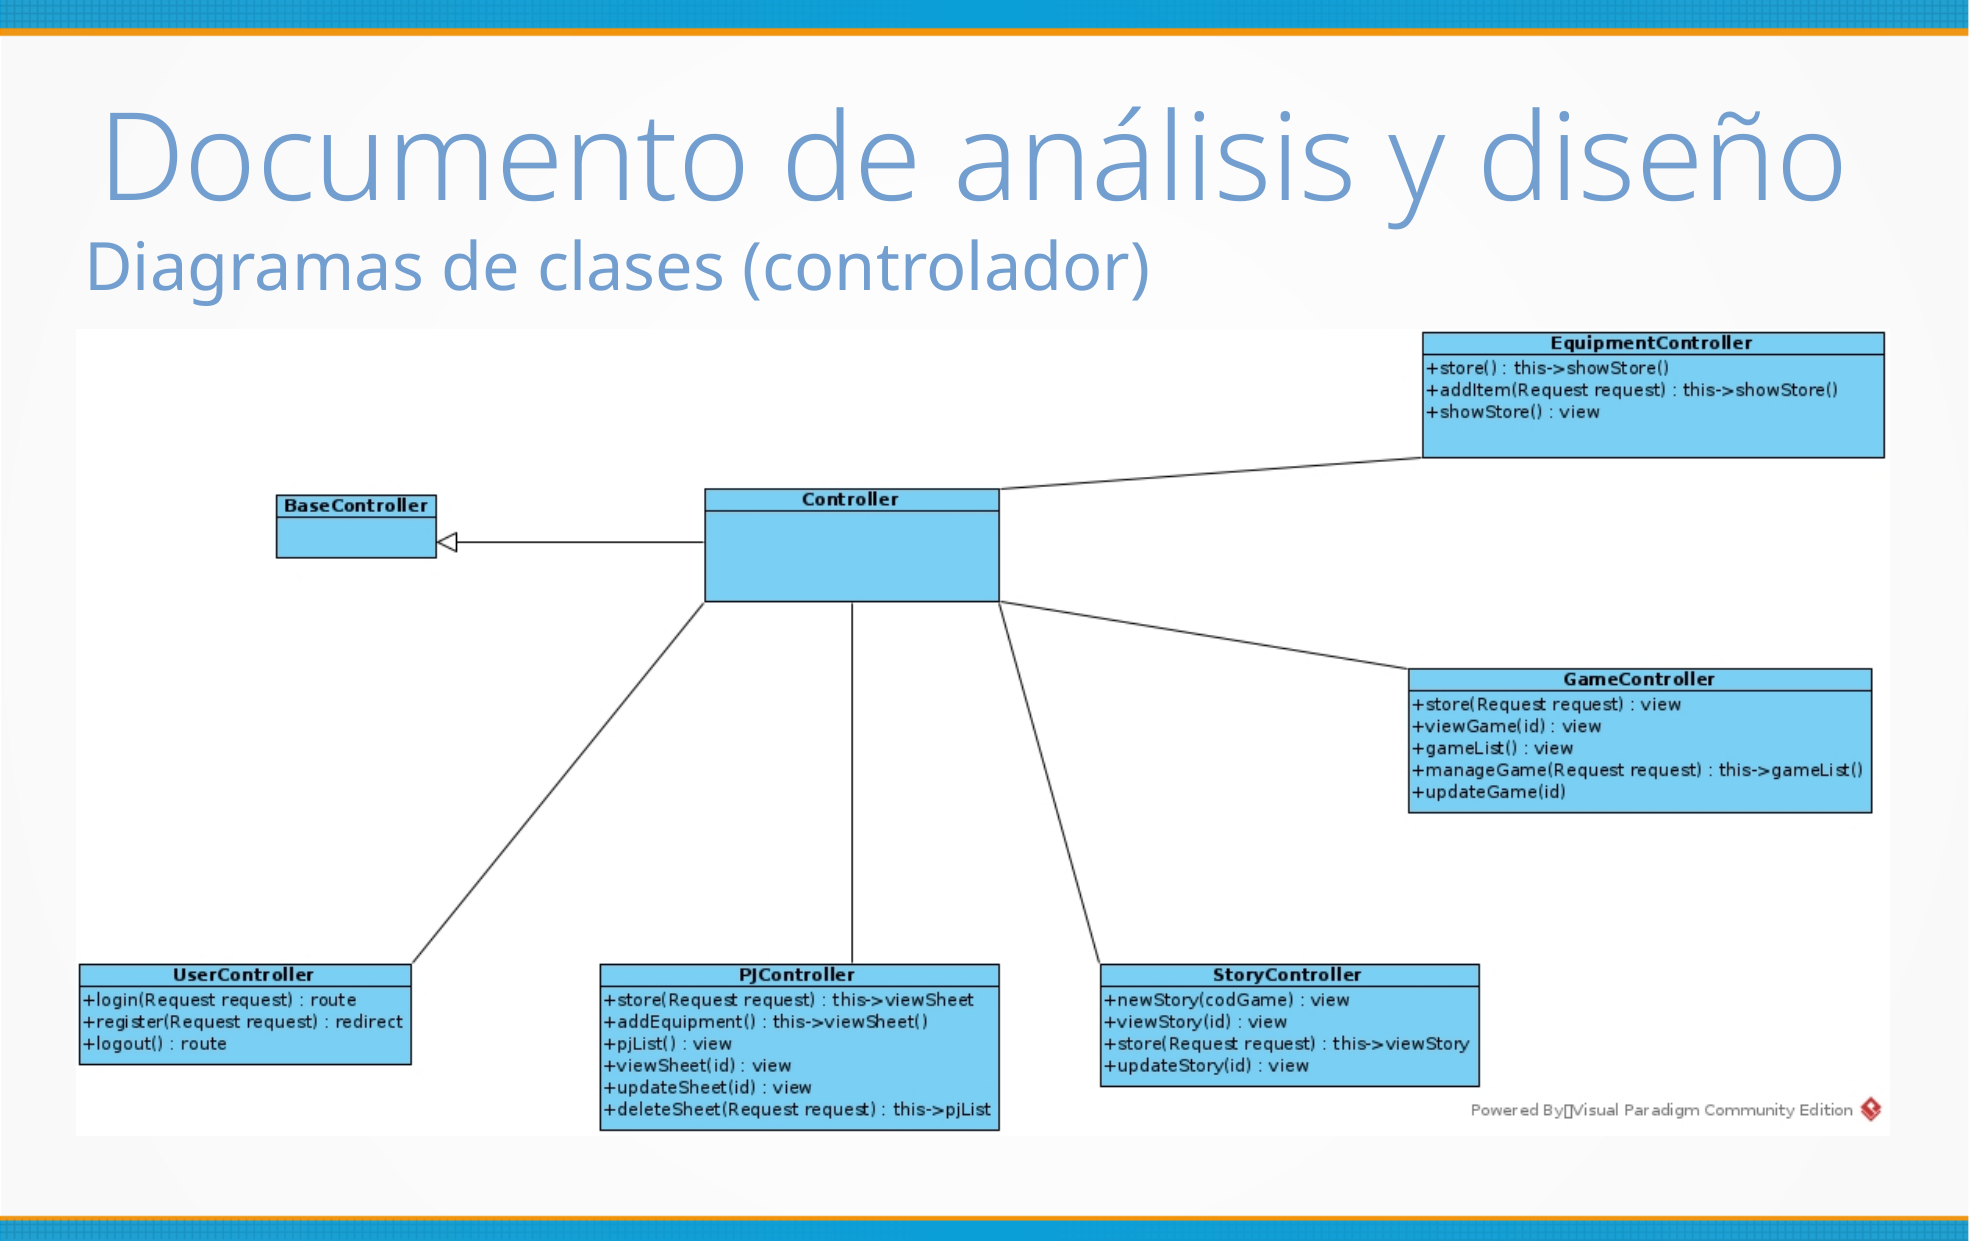

# Documento de análisis y diseño
Diagramas de clases (controlador)